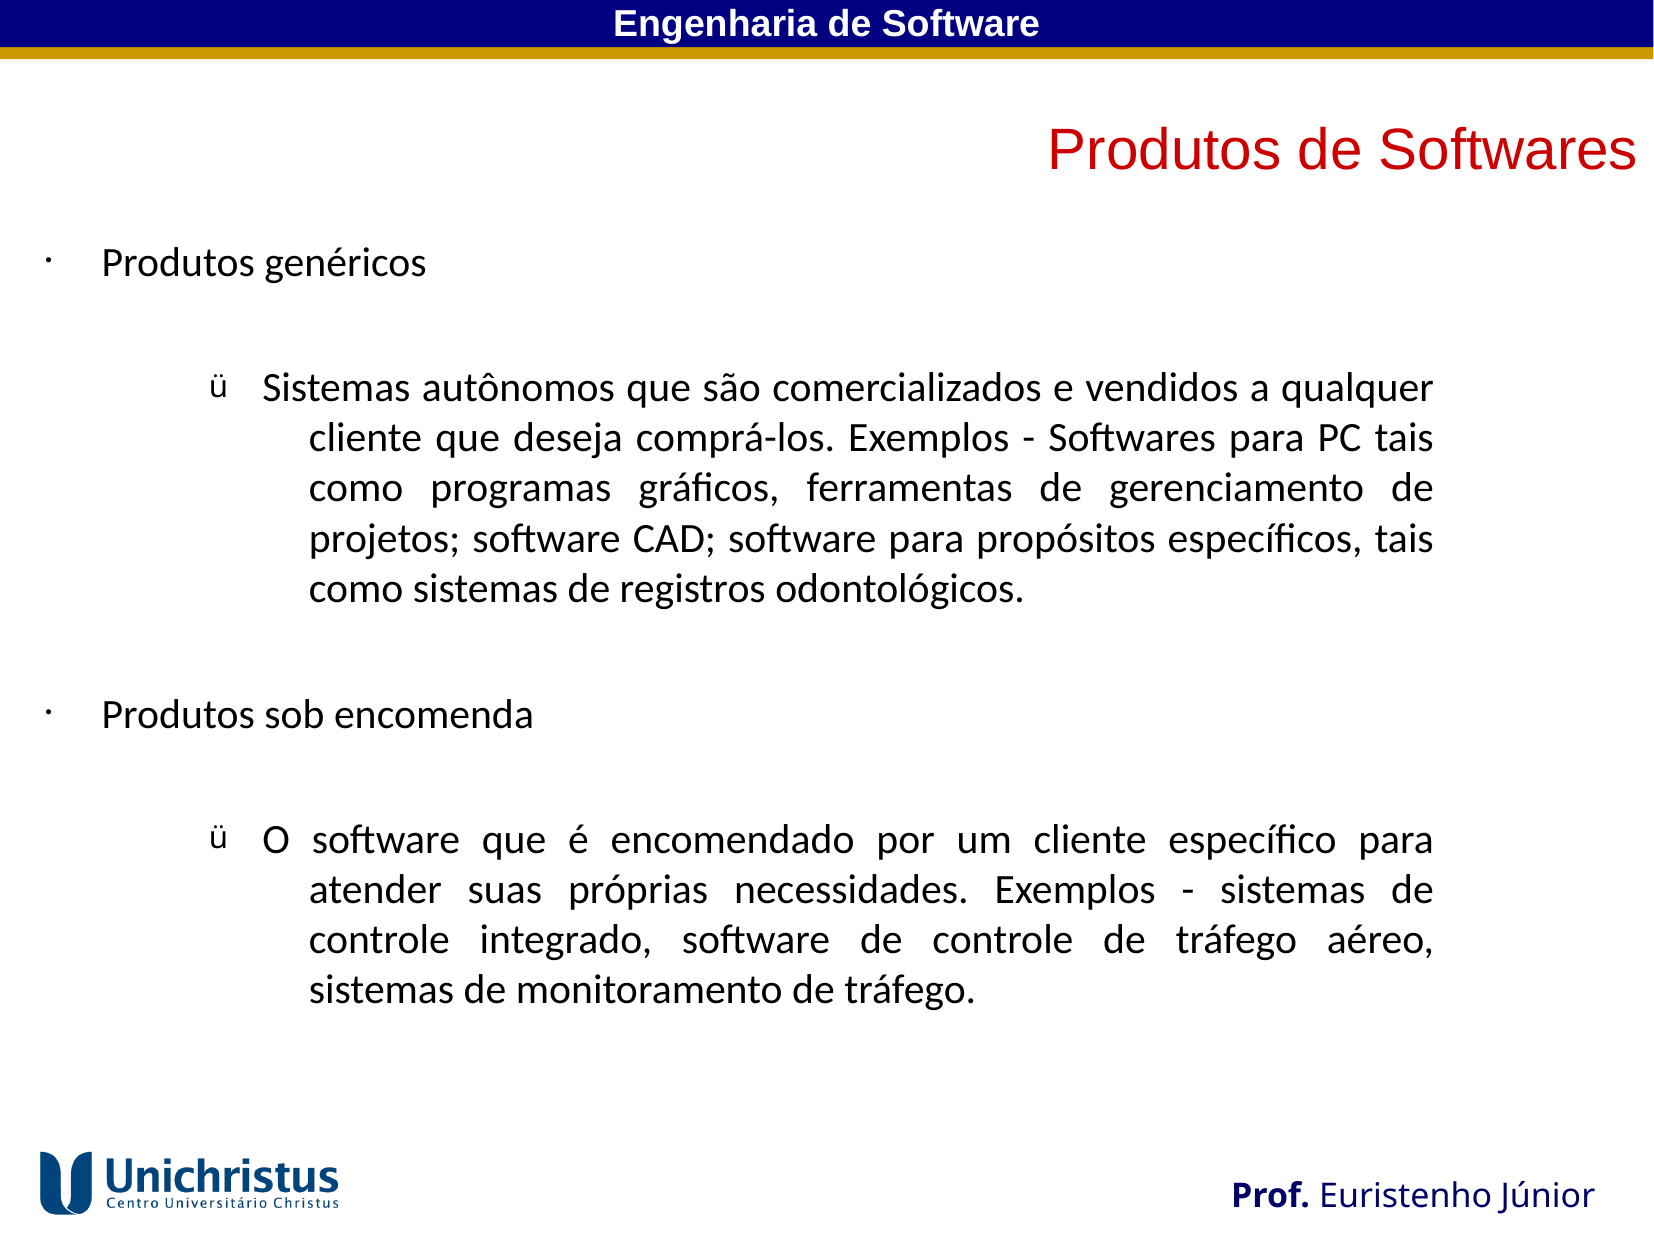

Engenharia de Software
Produtos de Softwares
Produtos genéricos
Sistemas autônomos que são comercializados e vendidos a qualquer cliente que deseja comprá-los. Exemplos - Softwares para PC tais como programas gráficos, ferramentas de gerenciamento de projetos; software CAD; software para propósitos específicos, tais como sistemas de registros odontológicos.
Produtos sob encomenda
O software que é encomendado por um cliente específico para atender suas próprias necessidades. Exemplos - sistemas de controle integrado, software de controle de tráfego aéreo, sistemas de monitoramento de tráfego.
Prof. Euristenho Júnior